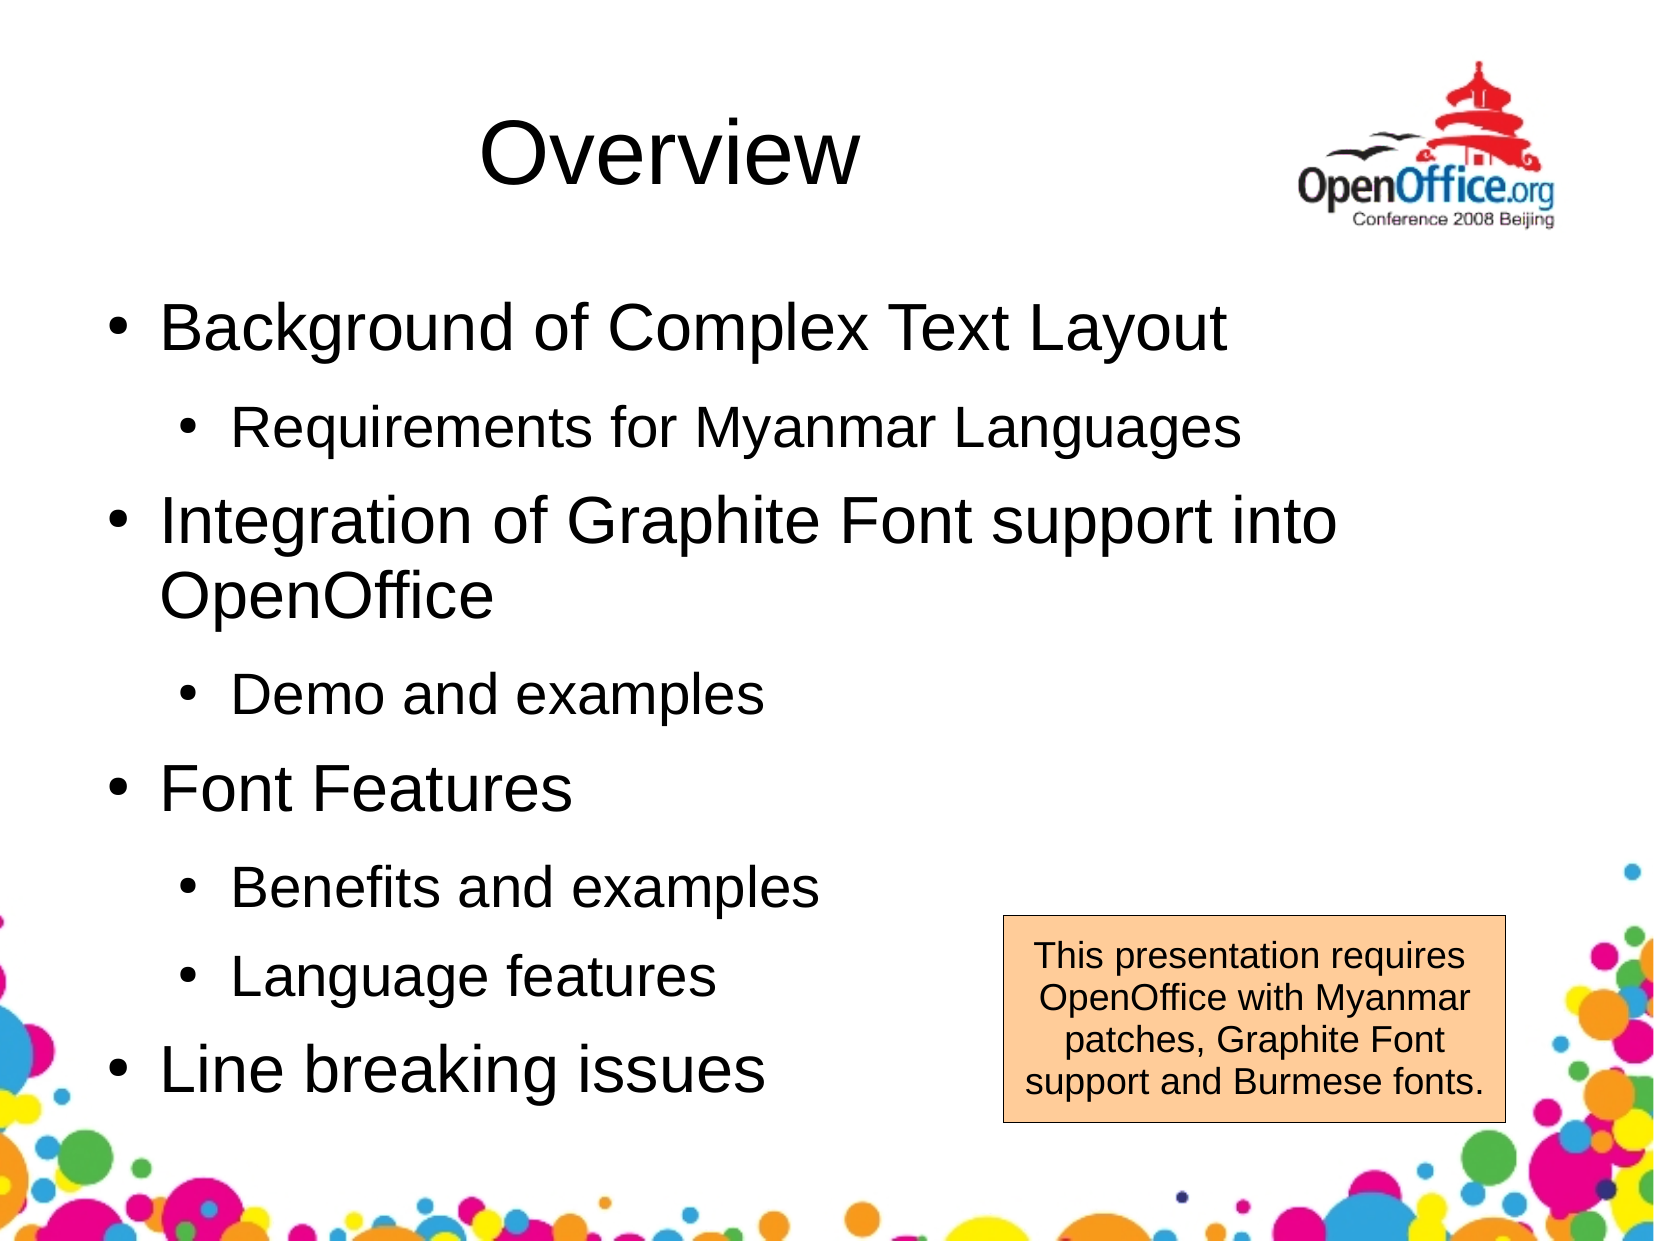

# Overview
Background of Complex Text Layout
Requirements for Myanmar Languages
Integration of Graphite Font support into OpenOffice
Demo and examples
Font Features
Benefits and examples
Language features
Line breaking issues
This presentation requires
OpenOffice with Myanmar
patches, Graphite Font
support and Burmese fonts.